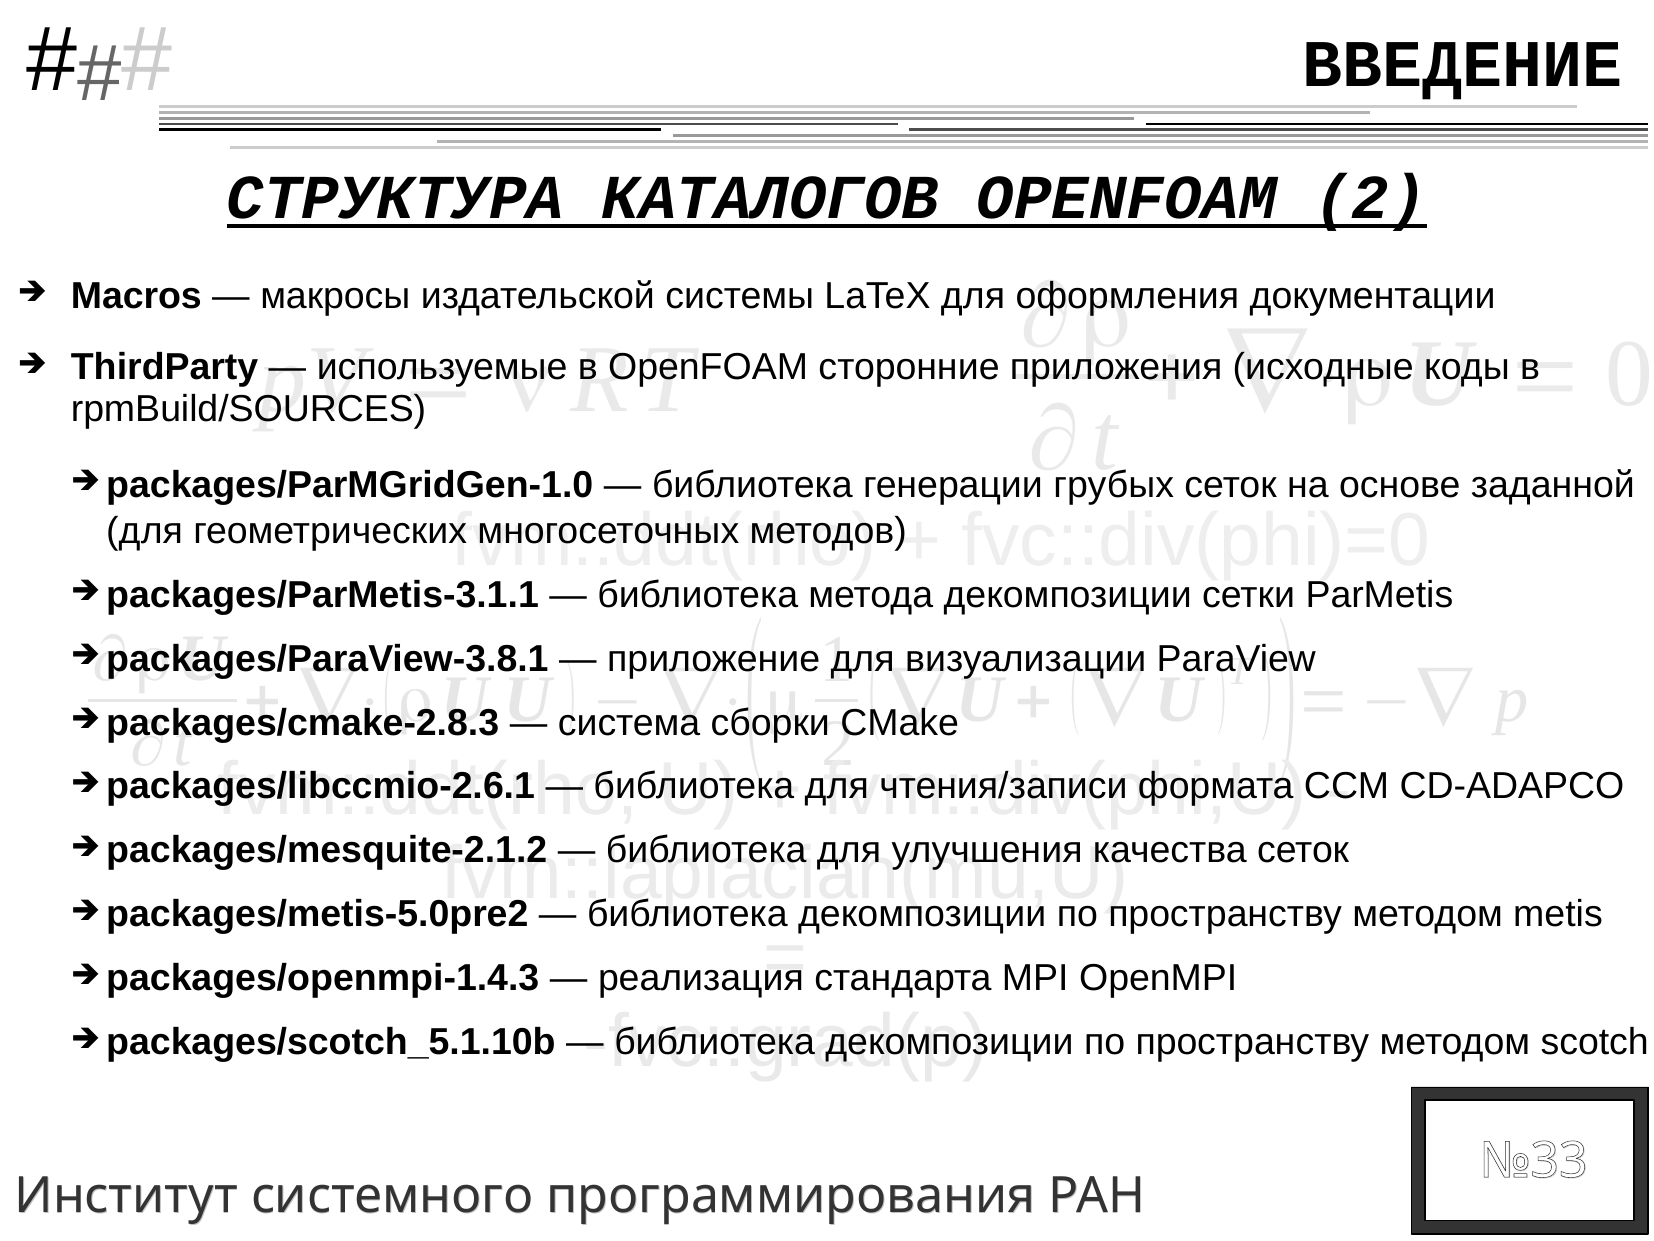

# СТРУКТУРА КАТАЛОГОВ OPENFOAM (2)
Macros — макросы издательской системы LaTeX для оформления документации
ThirdParty — используемые в OpenFOAM сторонние приложения (исходные коды в rpmBuild/SOURCES)
packages/ParMGridGen-1.0 — библиотека генерации грубых сеток на основе заданной (для геометрических многосеточных методов)
packages/ParMetis-3.1.1 — библиотека метода декомпозиции сетки ParMetis
packages/ParaView-3.8.1 — приложение для визуализации ParaView
packages/cmake-2.8.3 — система сборки CMake
packages/libccmio-2.6.1 — библиотека для чтения/записи формата CCM CD-ADAPCO
packages/mesquite-2.1.2 — библиотека для улучшения качества сеток
packages/metis-5.0pre2 — библиотека декомпозиции по пространству методом metis
packages/openmpi-1.4.3 — реализация стандарта MPI OpenMPI
packages/scotch_5.1.10b — библиотека декомпозиции по пространству методом scotch